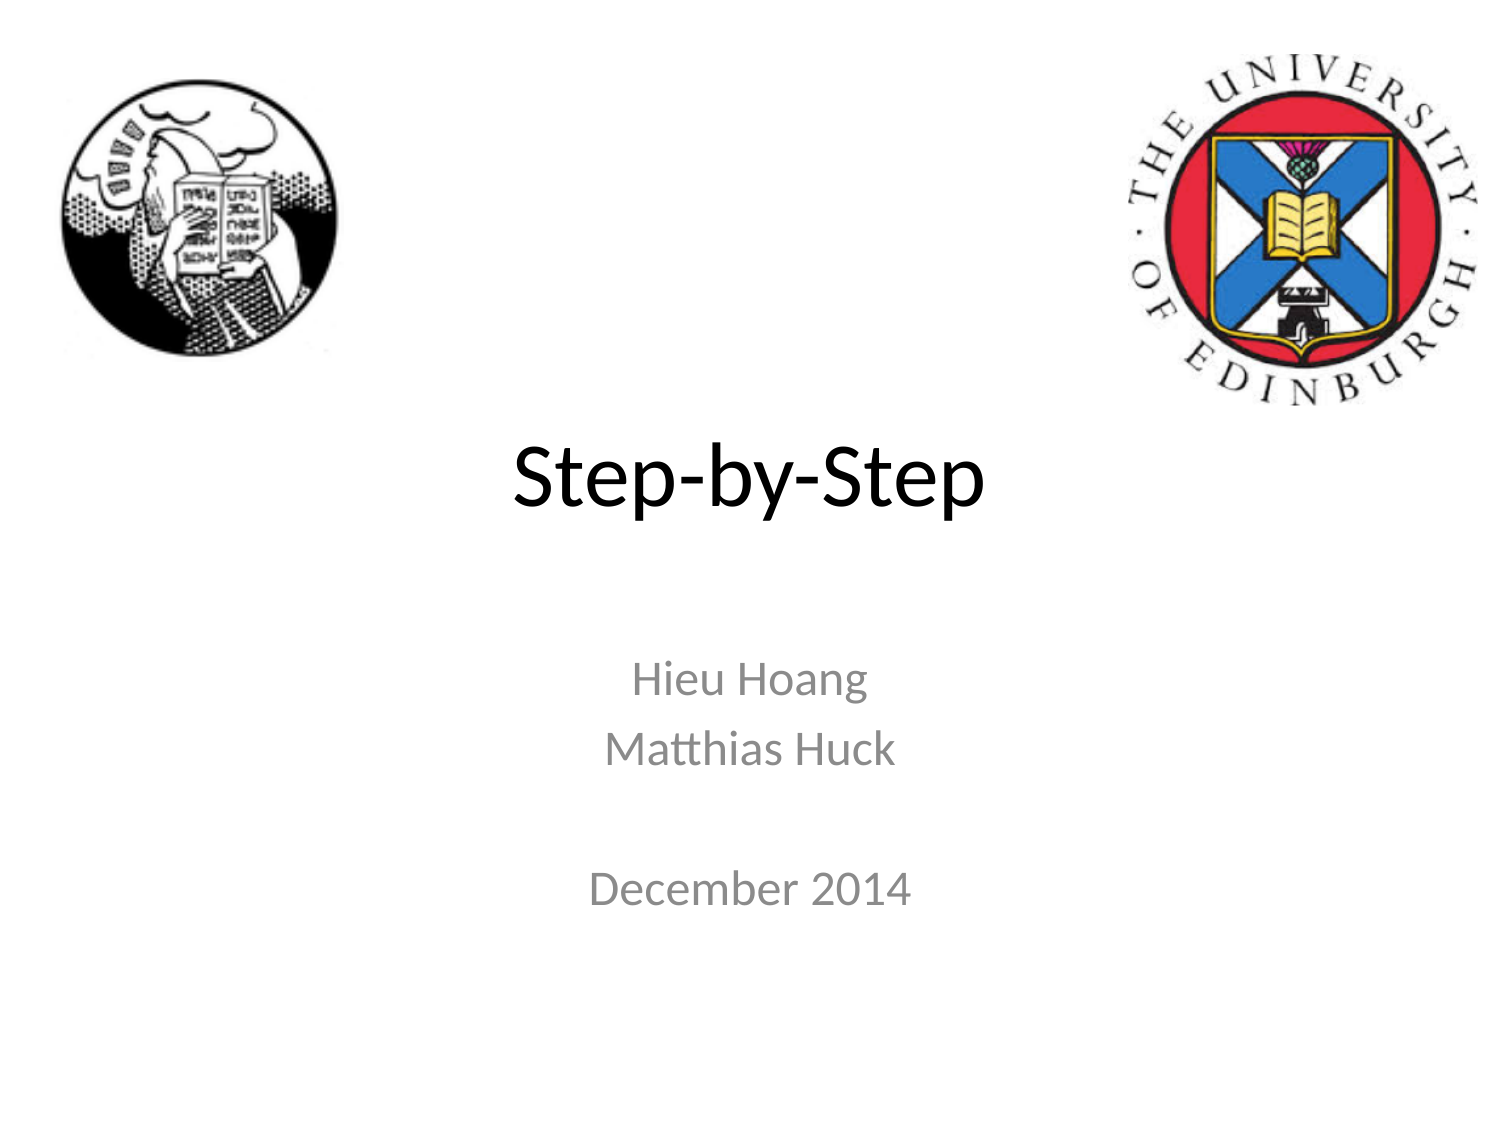

# Step-by-Step
Hieu Hoang
Matthias Huck
December 2014